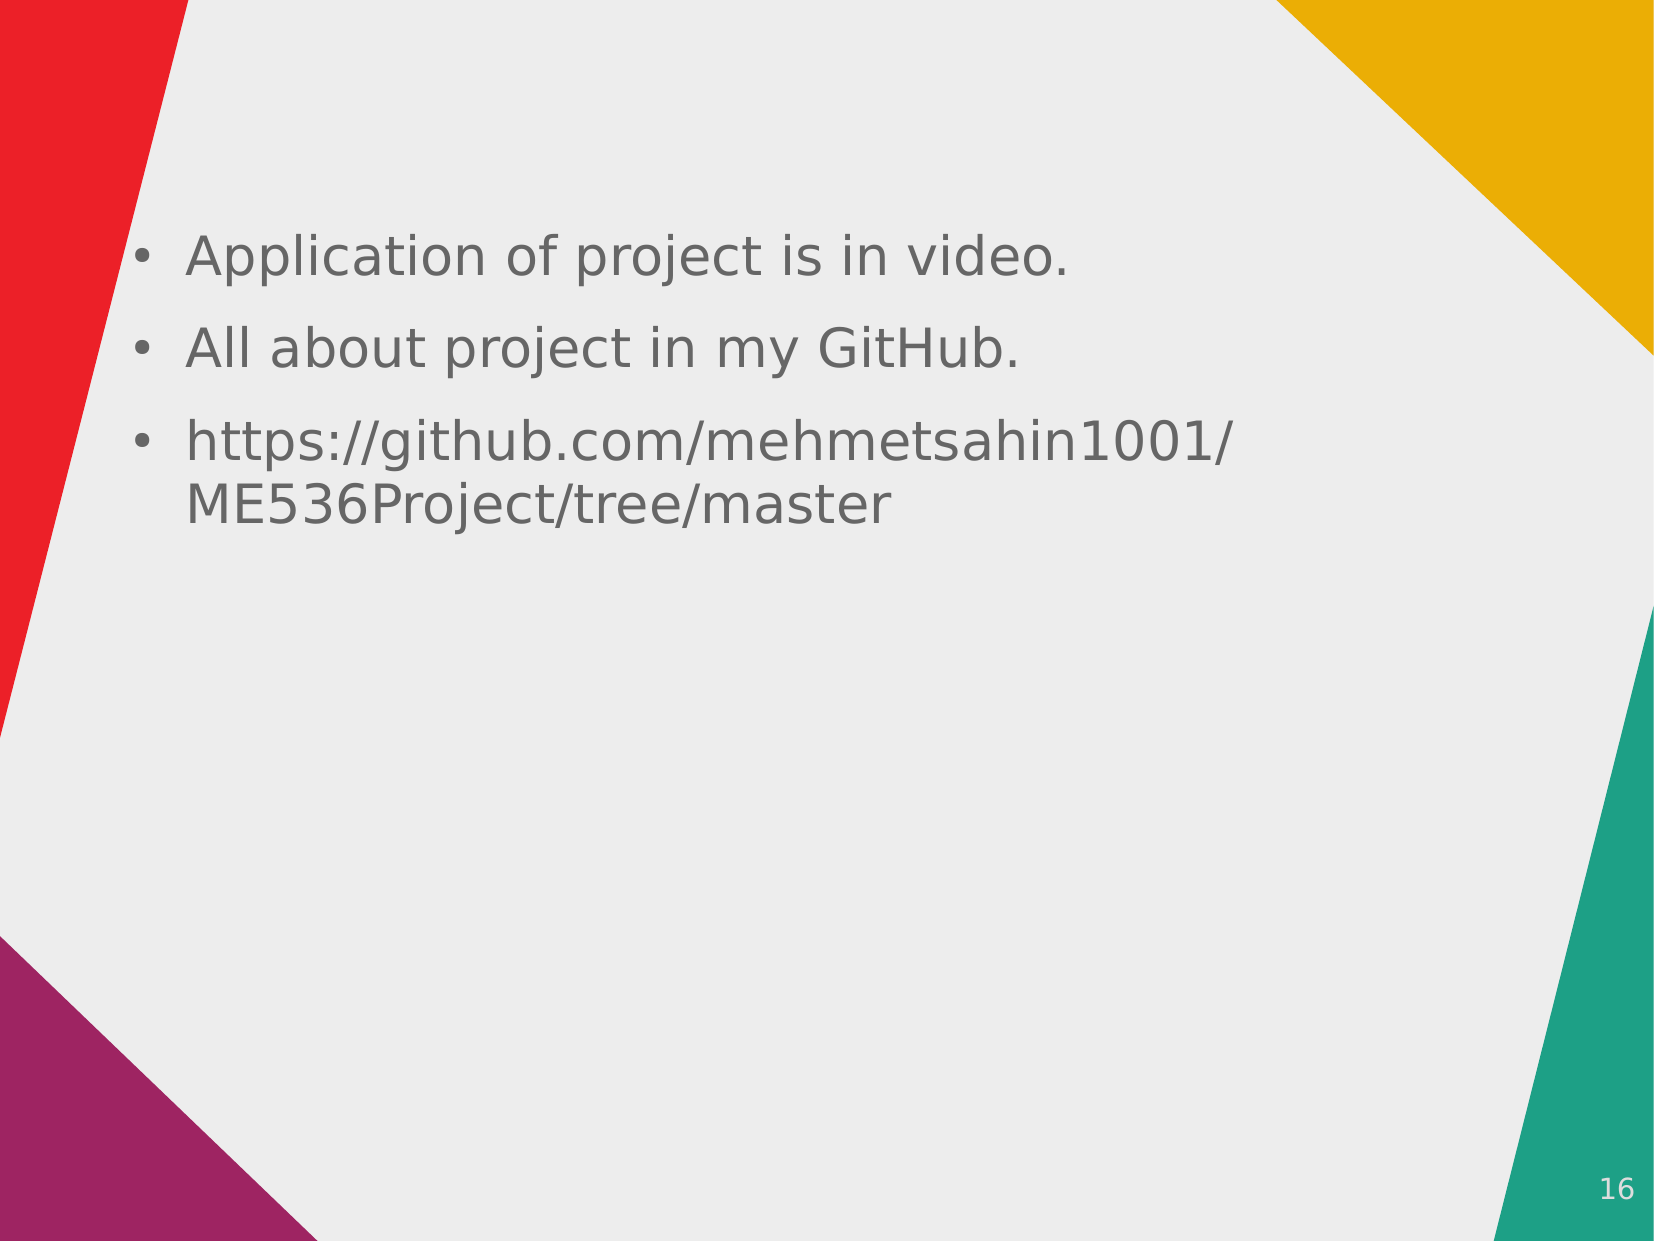

# Application of project is in video.
All about project in my GitHub.
https://github.com/mehmetsahin1001/ME536Project/tree/master
16